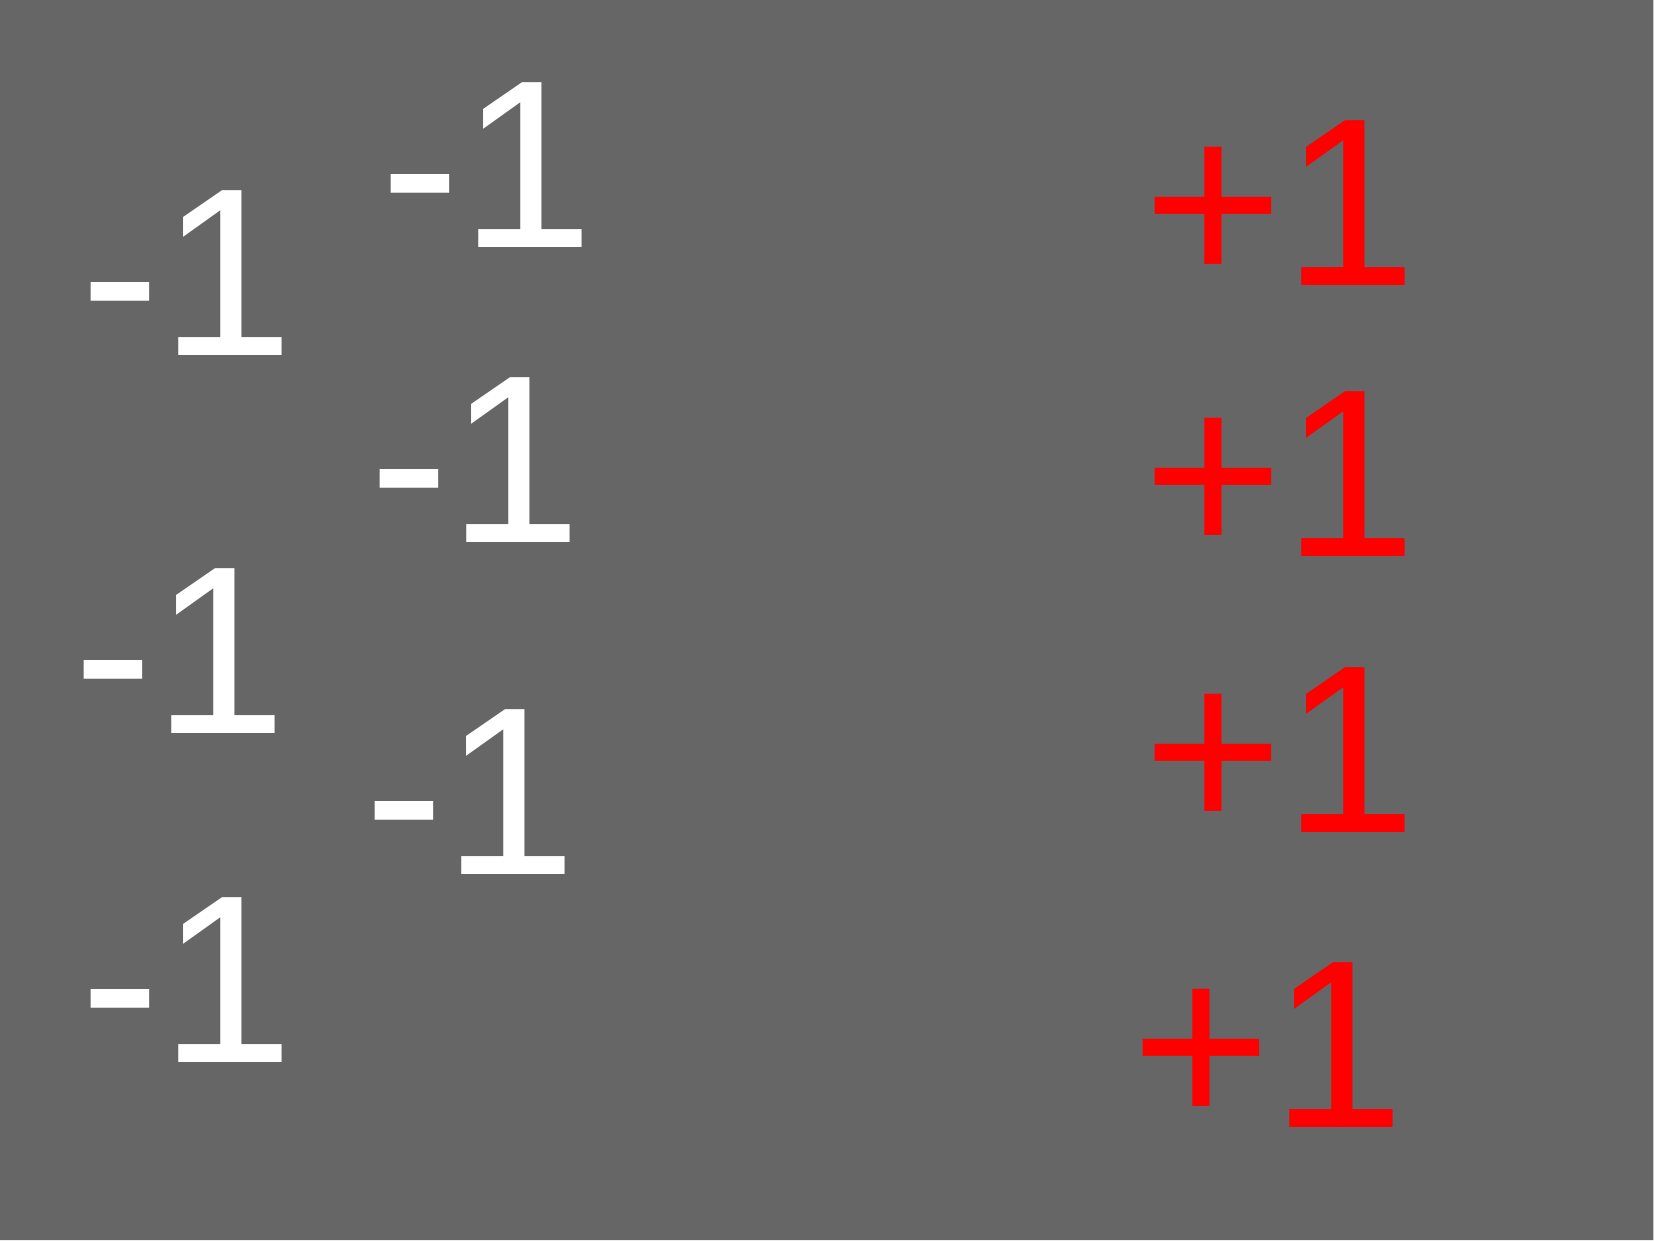

-1
+1
-1
-1
+1
-1
+1
-1
-1
+1